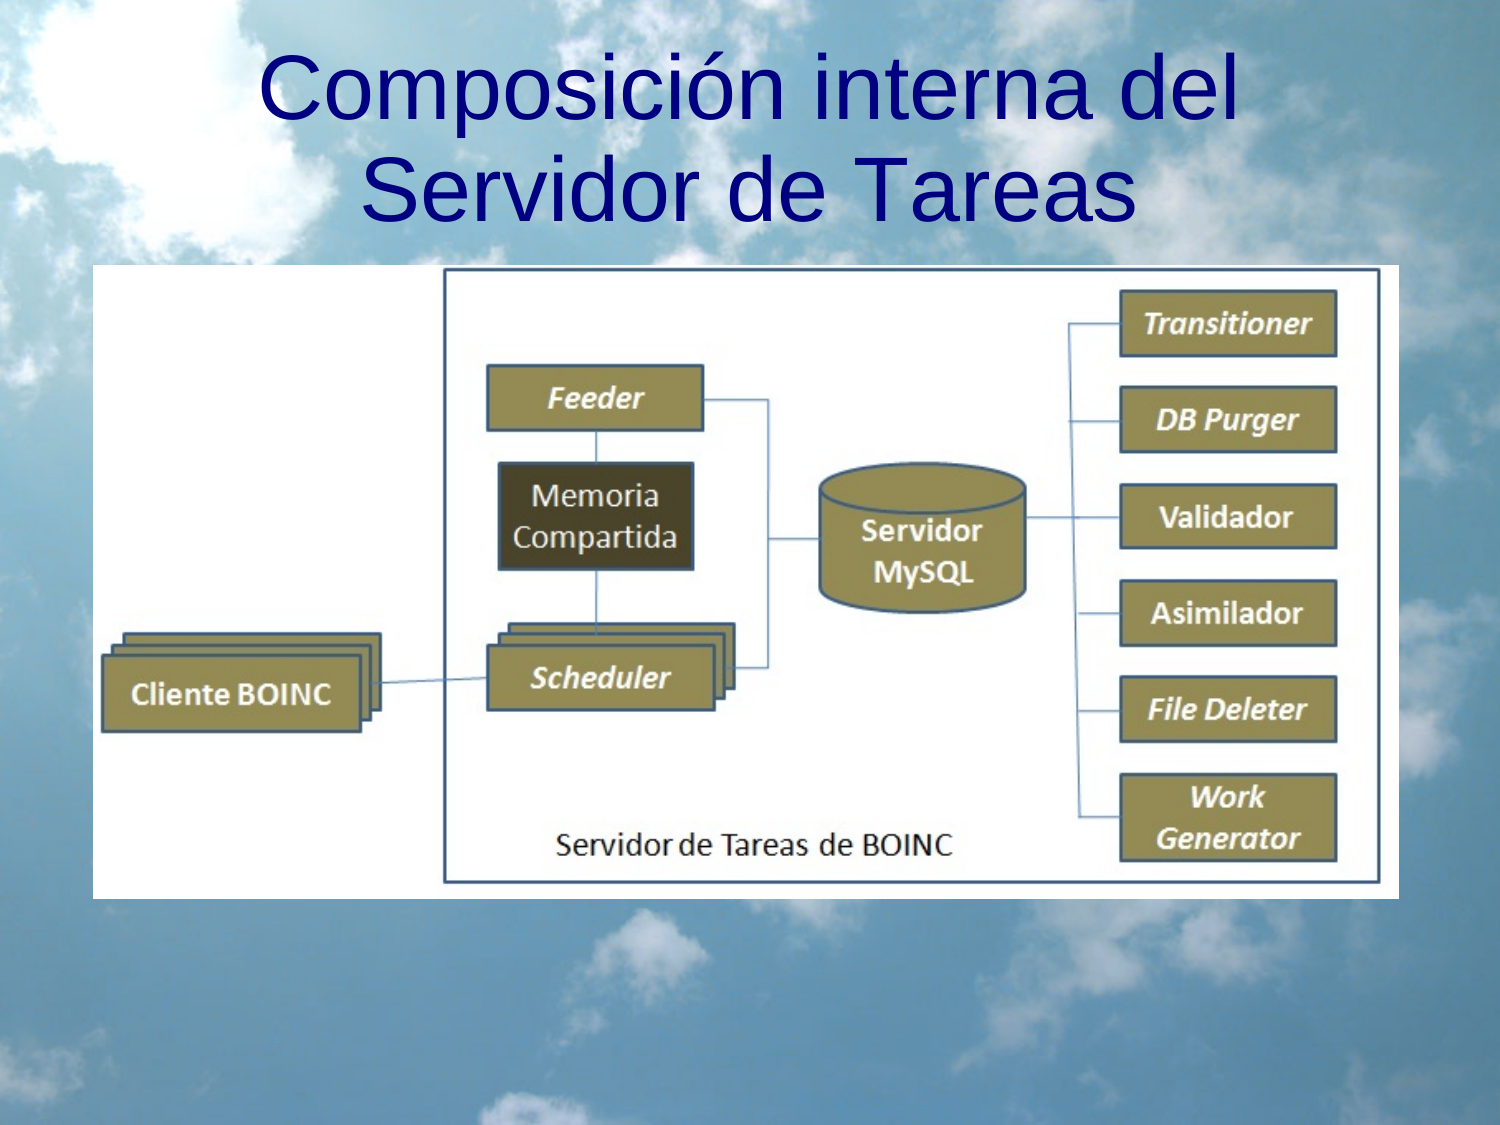

# Composición interna del Servidor de Tareas